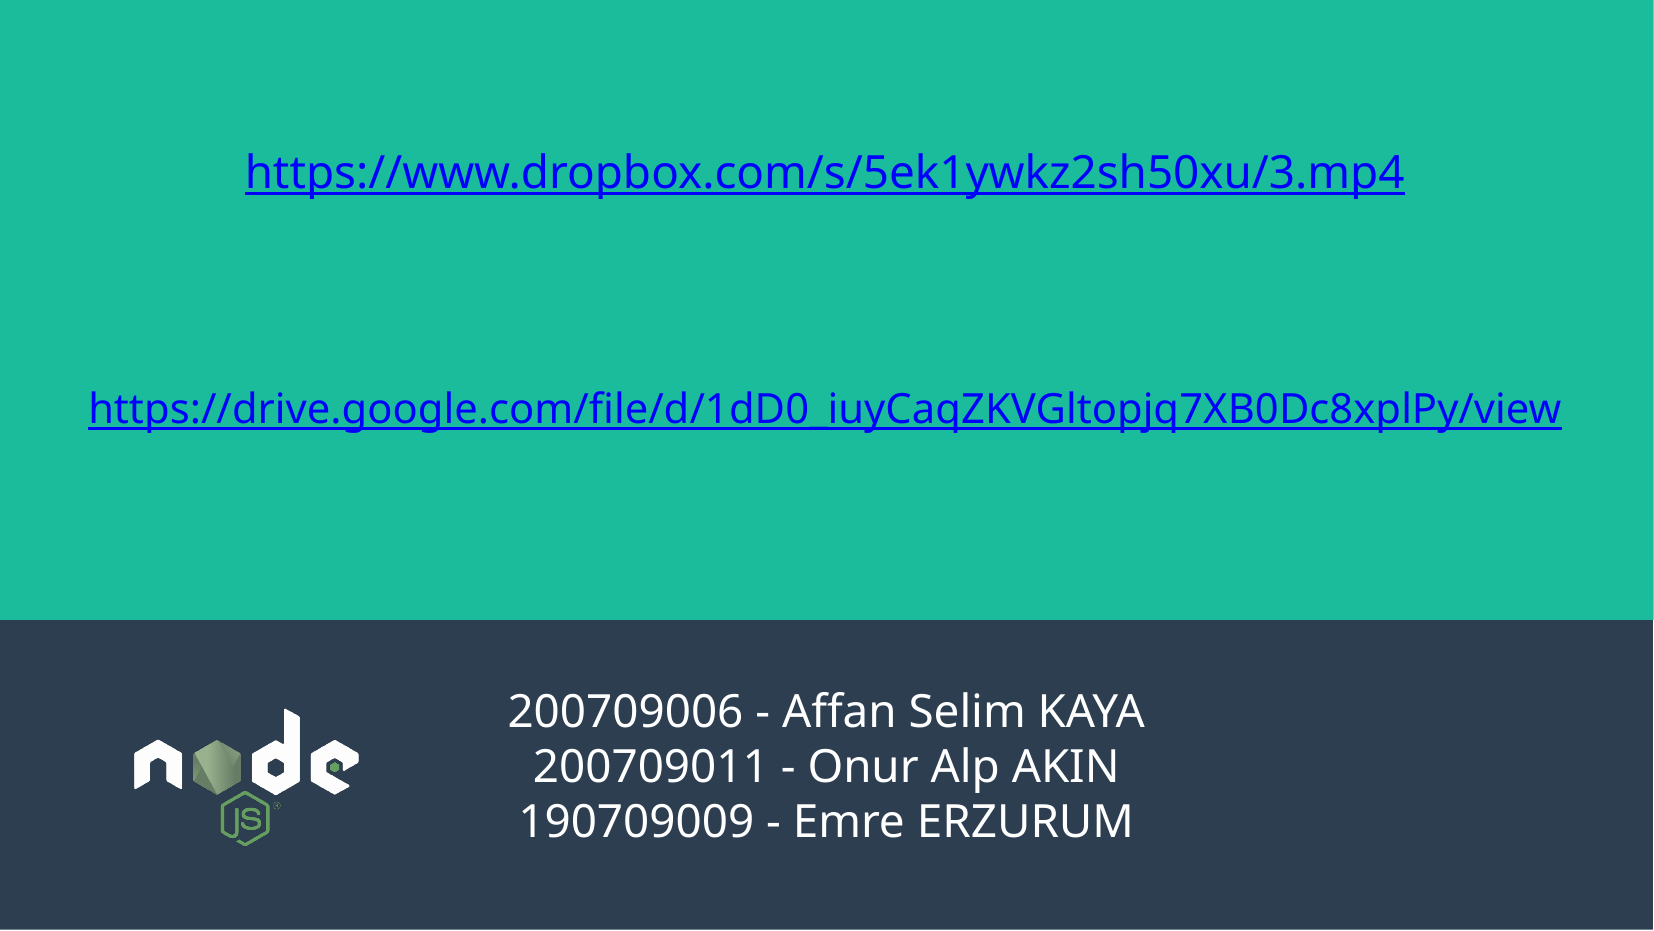

https://www.dropbox.com/s/5ek1ywkz2sh50xu/3.mp4
https://drive.google.com/file/d/1dD0_iuyCaqZKVGltopjq7XB0Dc8xplPy/view
# 200709006 - Affan Selim KAYA
200709011 - Onur Alp AKIN
190709009 - Emre ERZURUM